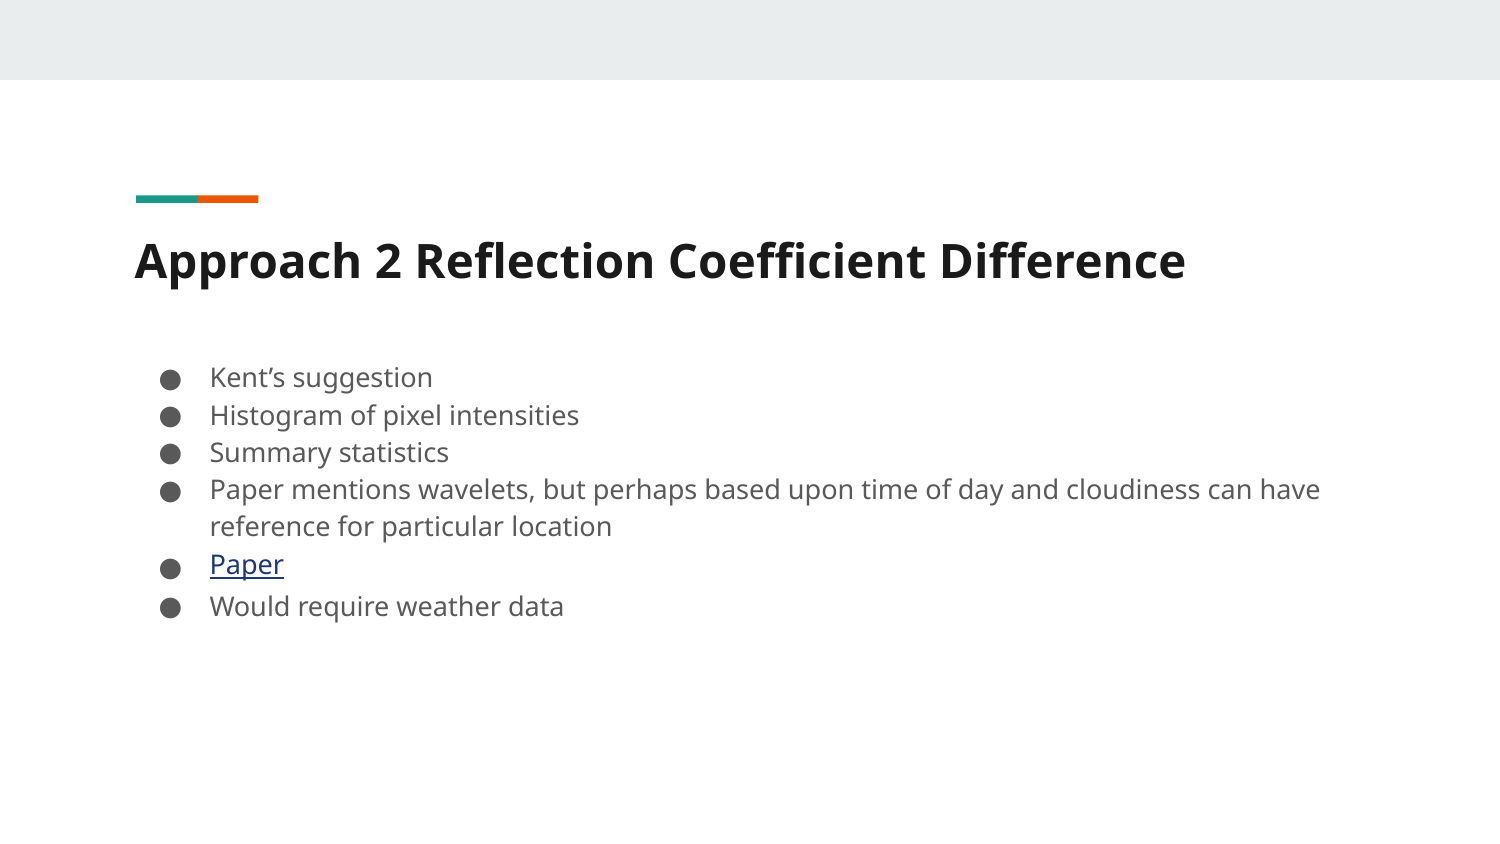

# Approach 2 Reflection Coefficient Difference
Kent’s suggestion
Histogram of pixel intensities
Summary statistics
Paper mentions wavelets, but perhaps based upon time of day and cloudiness can have reference for particular location
Paper
Would require weather data